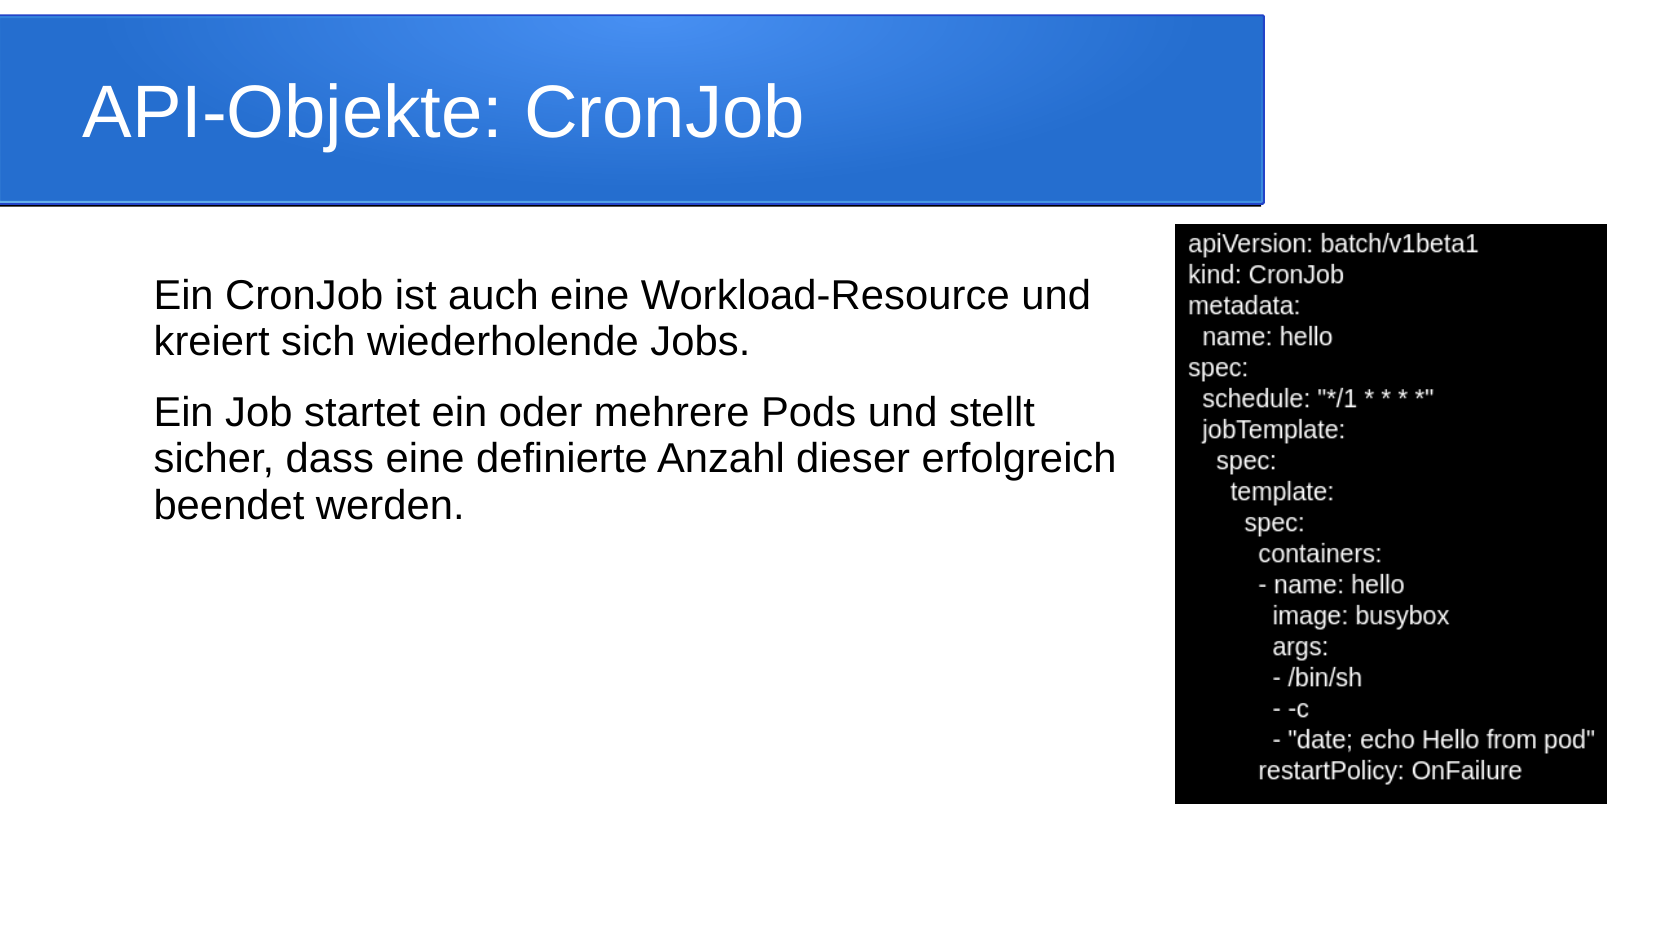

# API-Objekte: CronJob
Ein CronJob ist auch eine Workload-Resource und kreiert sich wiederholende Jobs.
Ein Job startet ein oder mehrere Pods und stellt sicher, dass eine definierte Anzahl dieser erfolgreich beendet werden.